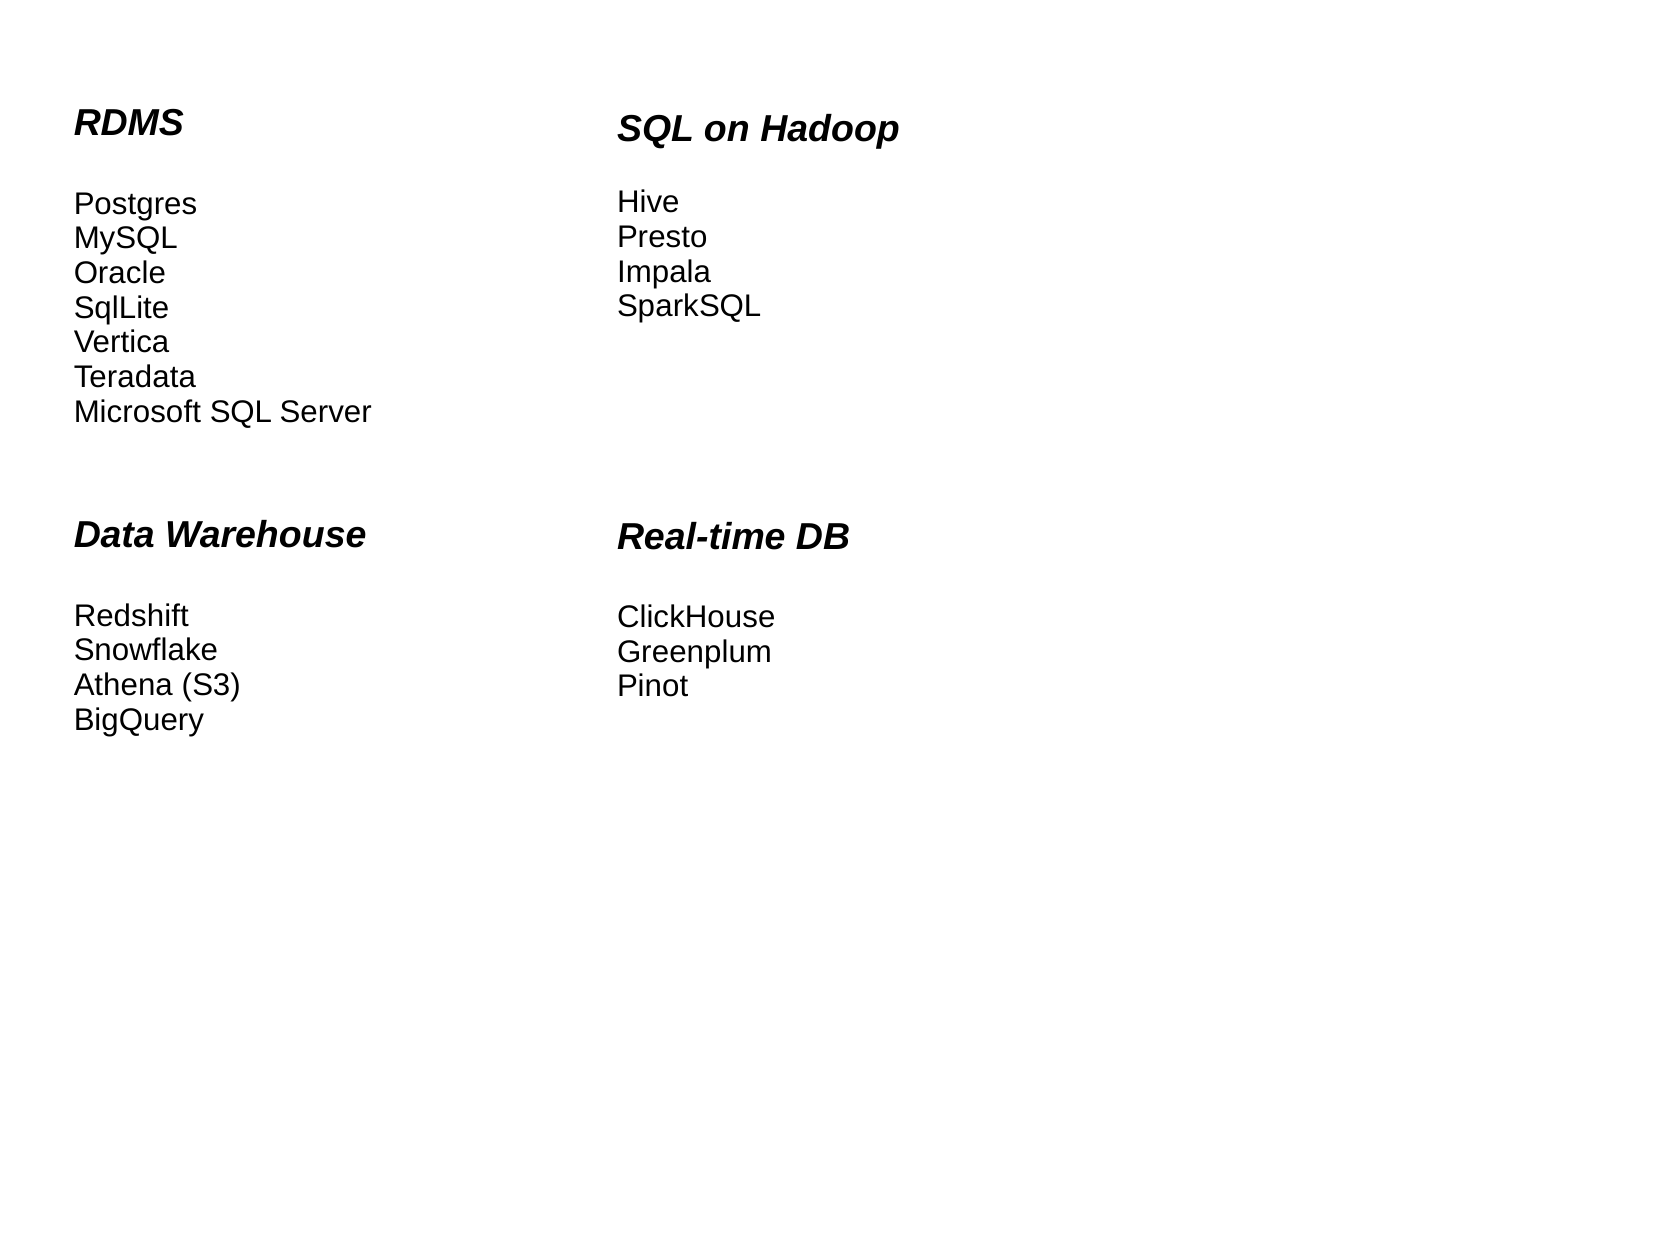

RDMS
Postgres
MySQL
Oracle
SqlLite
Vertica
Teradata
Microsoft SQL Server
SQL on Hadoop
Hive
Presto
Impala
SparkSQL
Data Warehouse
Redshift
Snowflake
Athena (S3)
BigQuery
Real-time DB
ClickHouse
Greenplum
Pinot